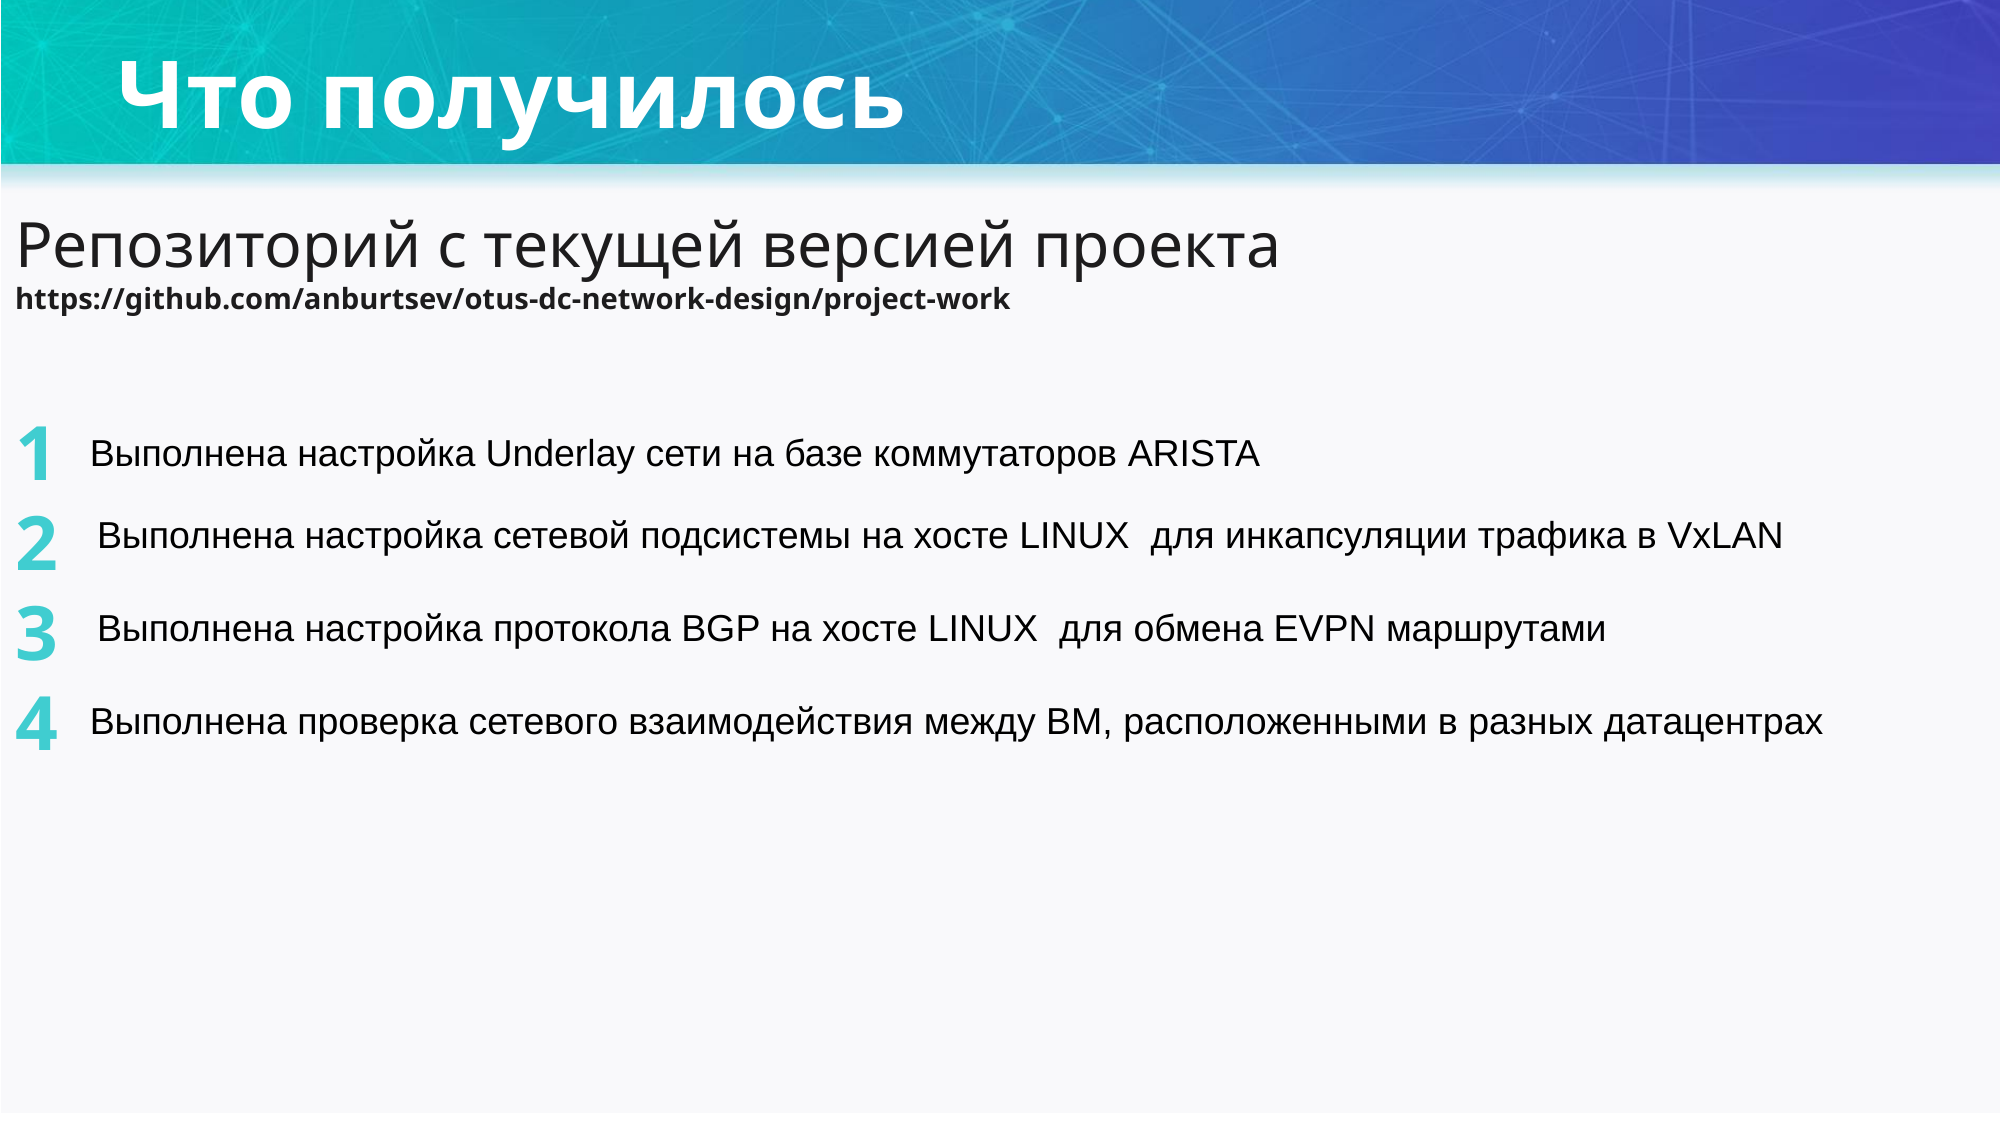

Что получилось
Репозиторий с текущей версией проекта
https://github.com/anburtsev/otus-dc-network-design/project-work
1
2
3
4
Выполнена настройка Underlay сети на базе коммутаторов ARISTA
Выполнена настройка сетевой подсистемы на хосте LINUX для инкапсуляции трафика в VxLAN
Выполнена настройка протокола BGP на хосте LINUX для обмена EVPN маршрутами
Выполнена проверка сетевого взаимодействия между ВМ, расположенными в разных датацентрах